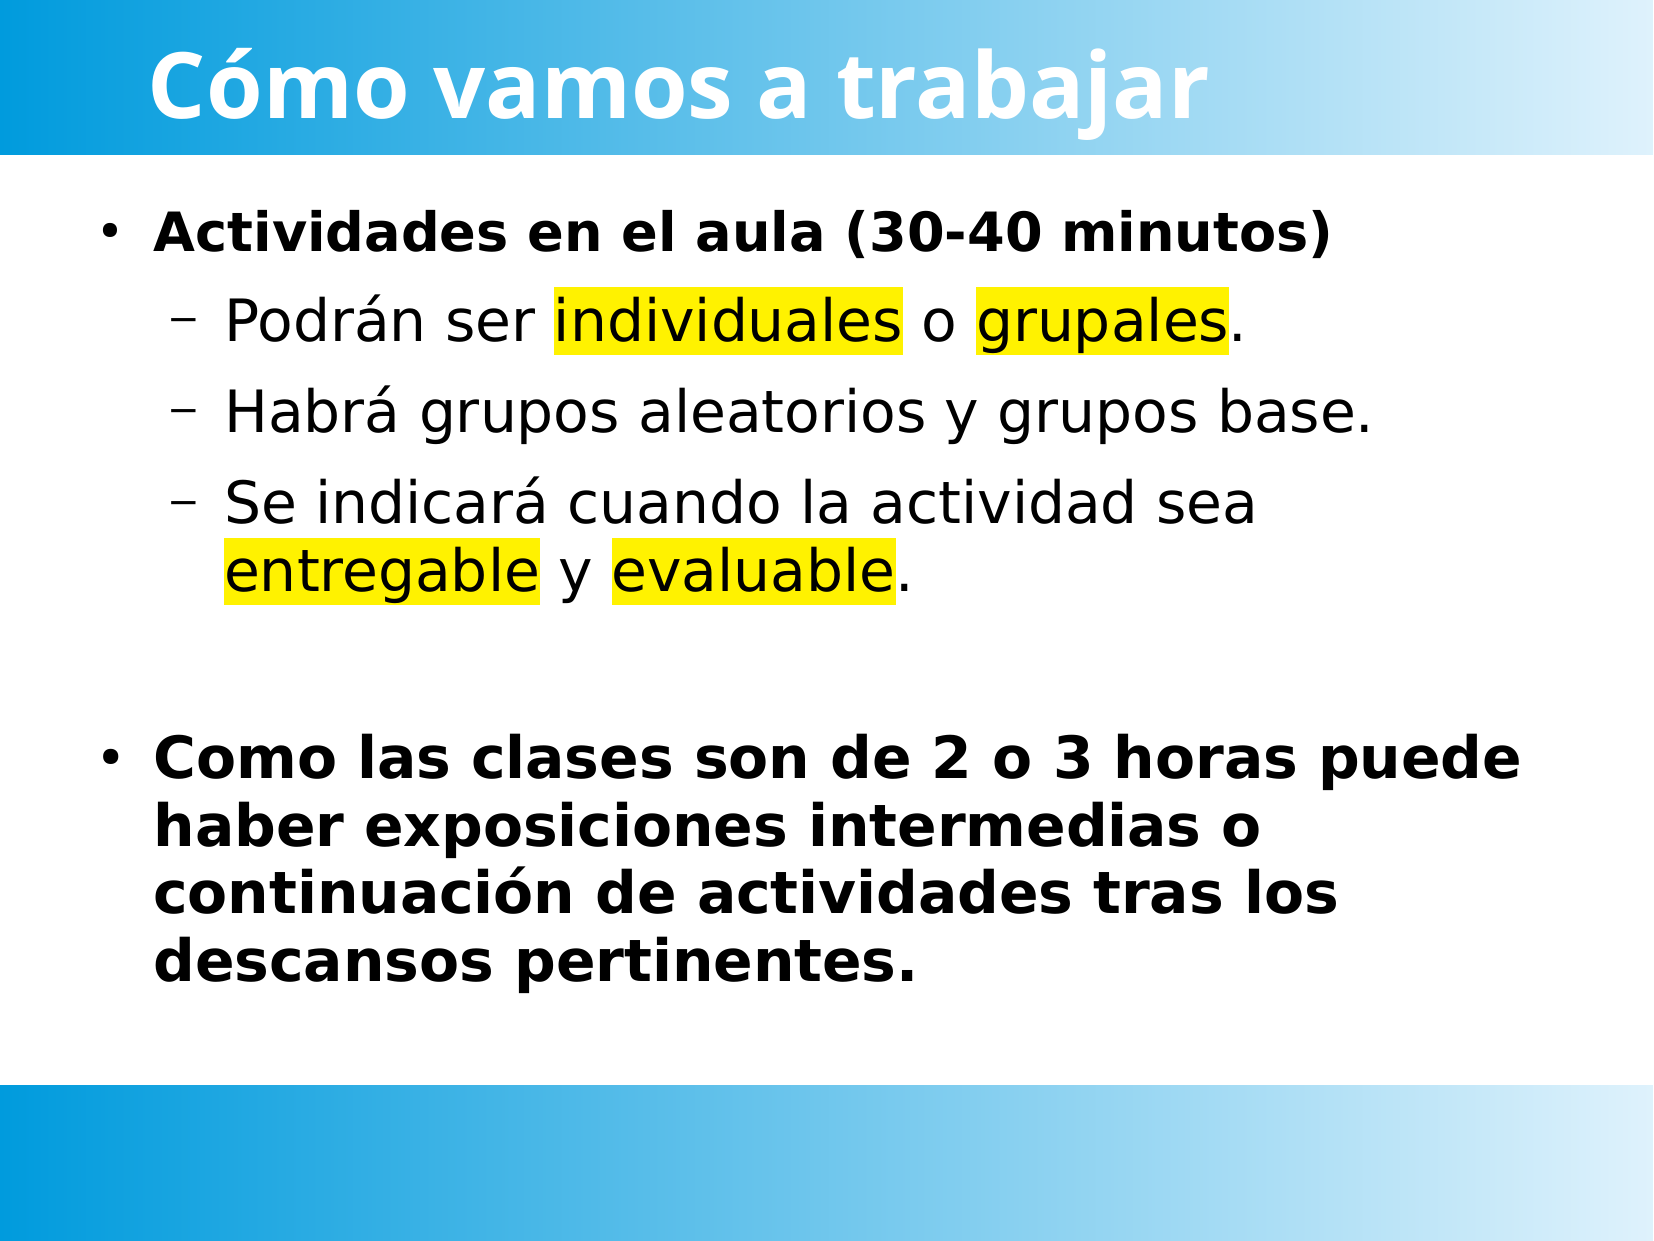

# Cómo vamos a trabajar
Actividades en el aula (30-40 minutos)
Podrán ser individuales o grupales.
Habrá grupos aleatorios y grupos base.
Se indicará cuando la actividad sea entregable y evaluable.
Como las clases son de 2 o 3 horas puede haber exposiciones intermedias o continuación de actividades tras los descansos pertinentes.